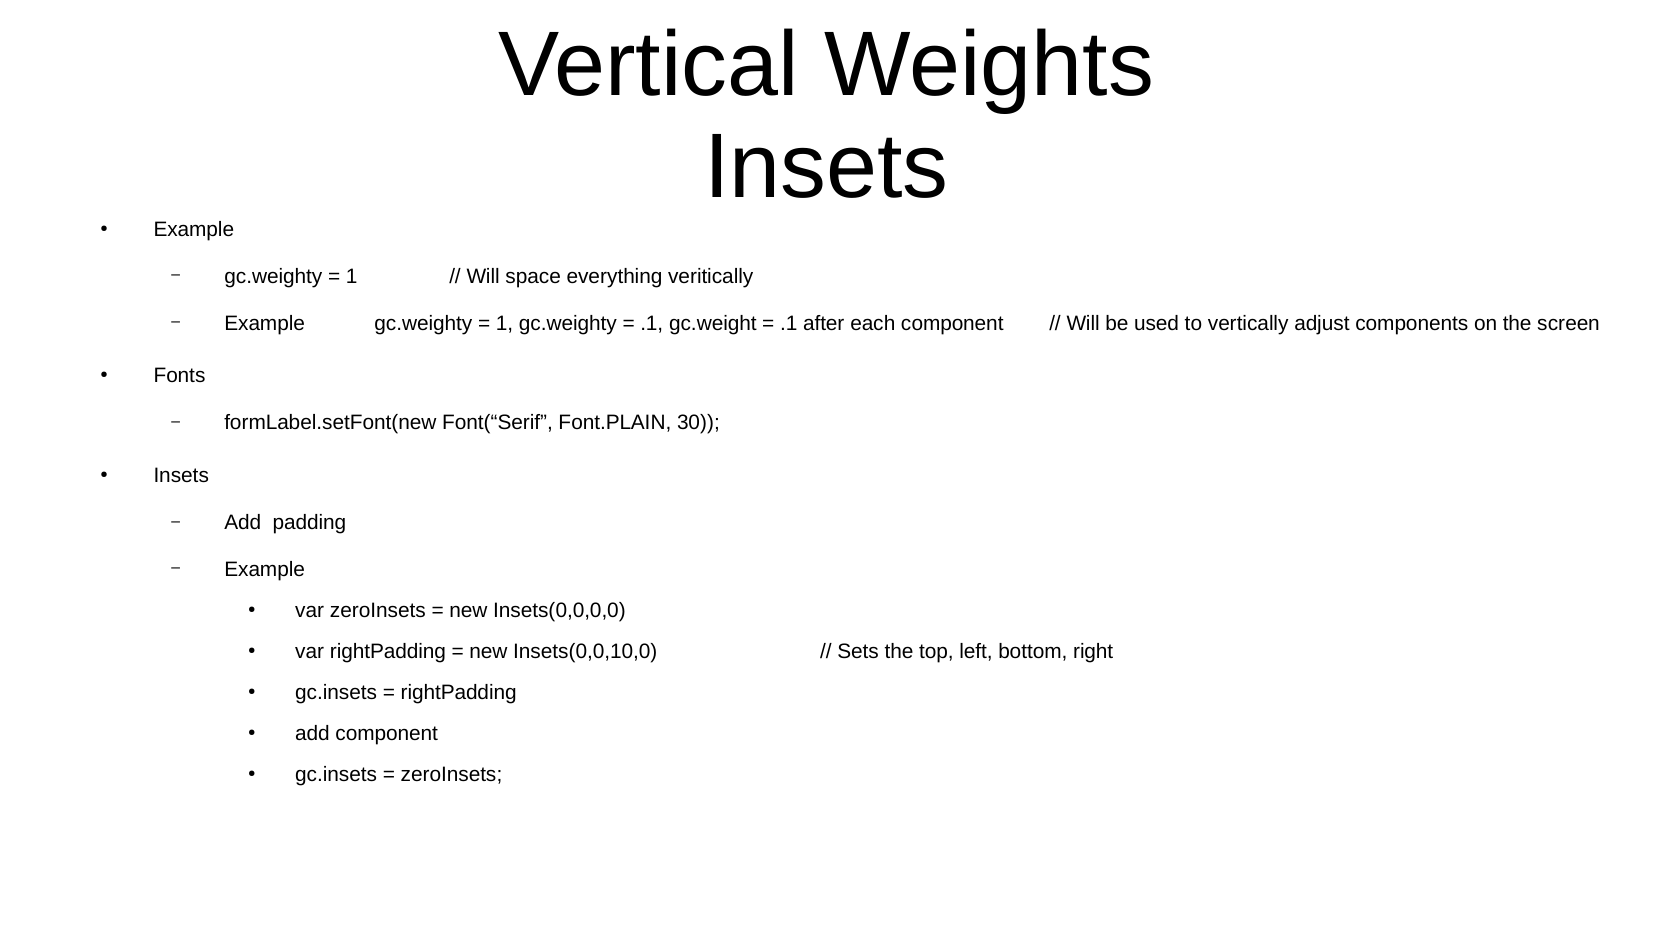

# Vertical Weights Insets
Example
gc.weighty = 1 		// Will space everything veritically
Example 	gc.weighty = 1, gc.weighty = .1, gc.weight = .1 after each component	// Will be used to vertically adjust components on the screen
Fonts
formLabel.setFont(new Font(“Serif”, Font.PLAIN, 30));
Insets
Add padding
Example
var zeroInsets = new Insets(0,0,0,0)
var rightPadding = new Insets(0,0,10,0)			// Sets the top, left, bottom, right
gc.insets = rightPadding
add component
gc.insets = zeroInsets;